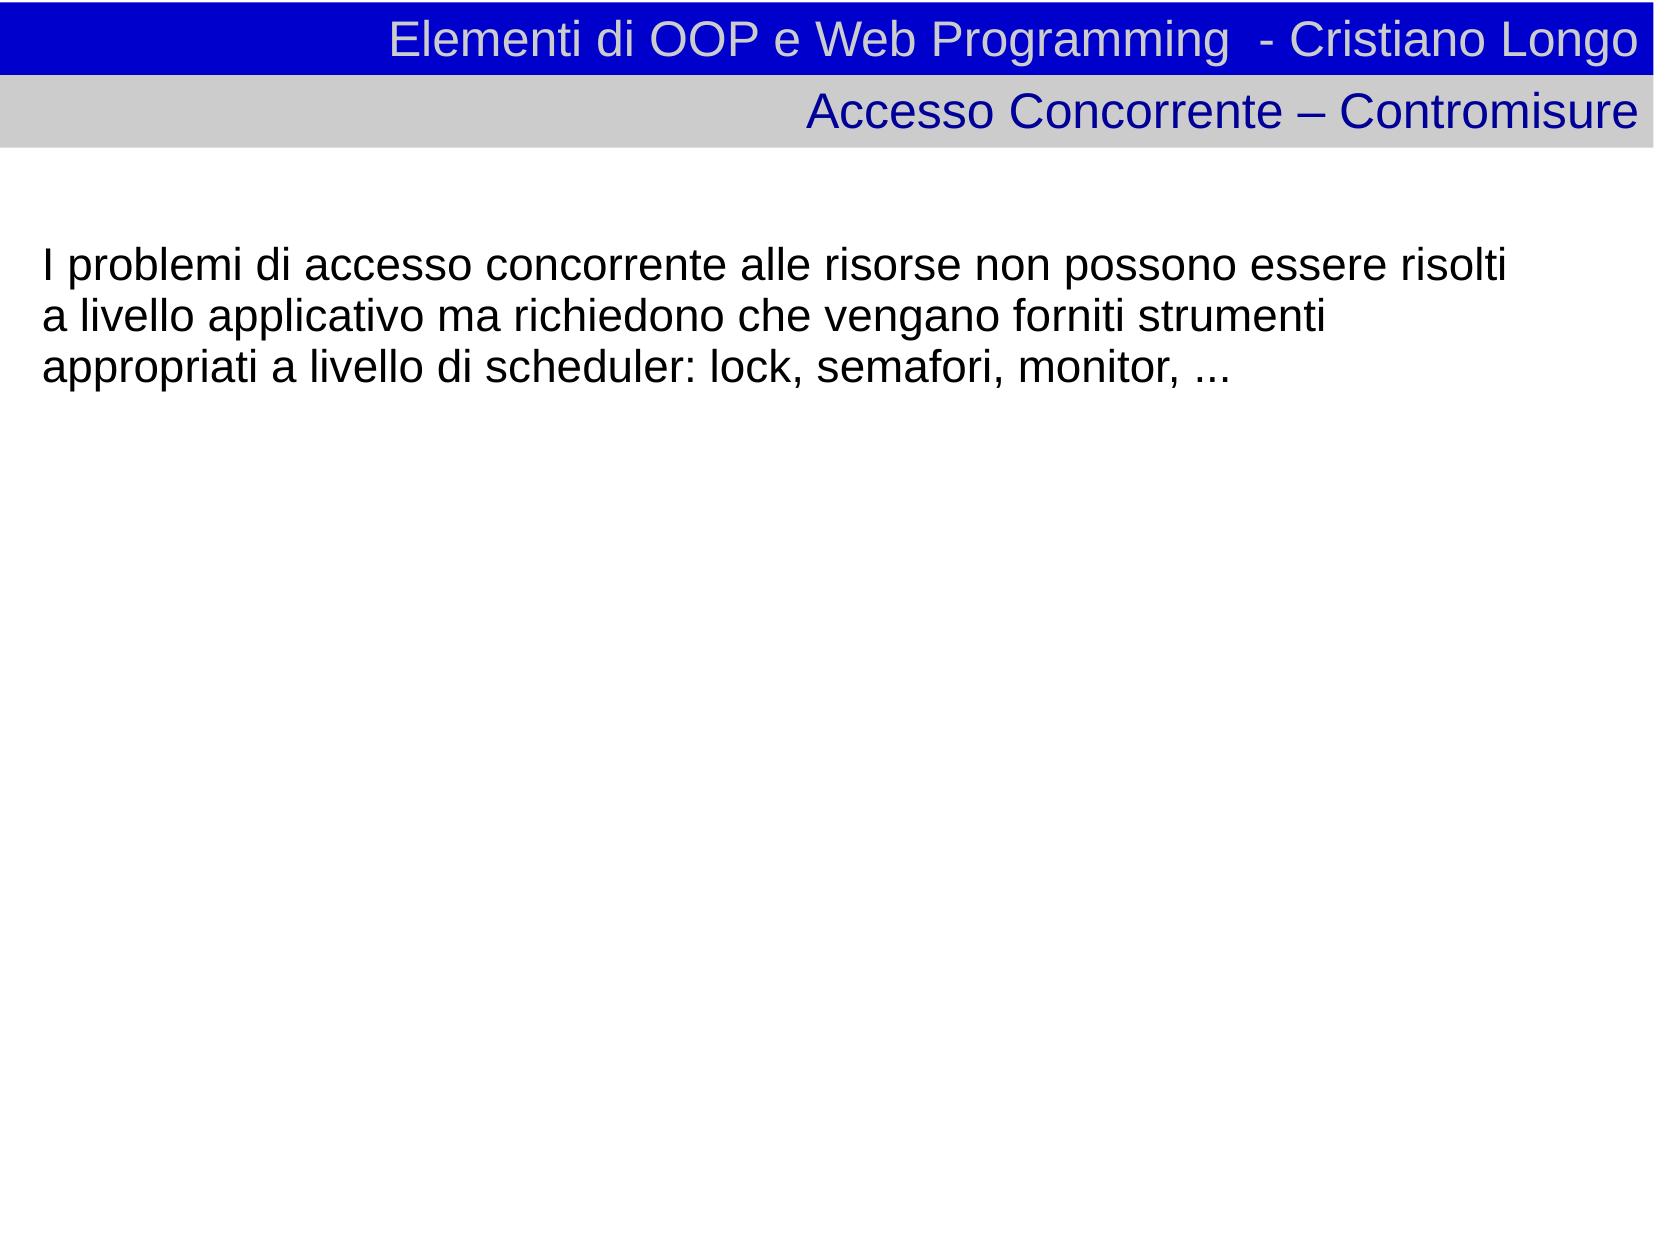

# Elementi di OOP e Web Programming - Cristiano Longo
Accesso Concorrente – Contromisure
I problemi di accesso concorrente alle risorse non possono essere risolti a livello applicativo ma richiedono che vengano forniti strumenti appropriati a livello di scheduler: lock, semafori, monitor, ...